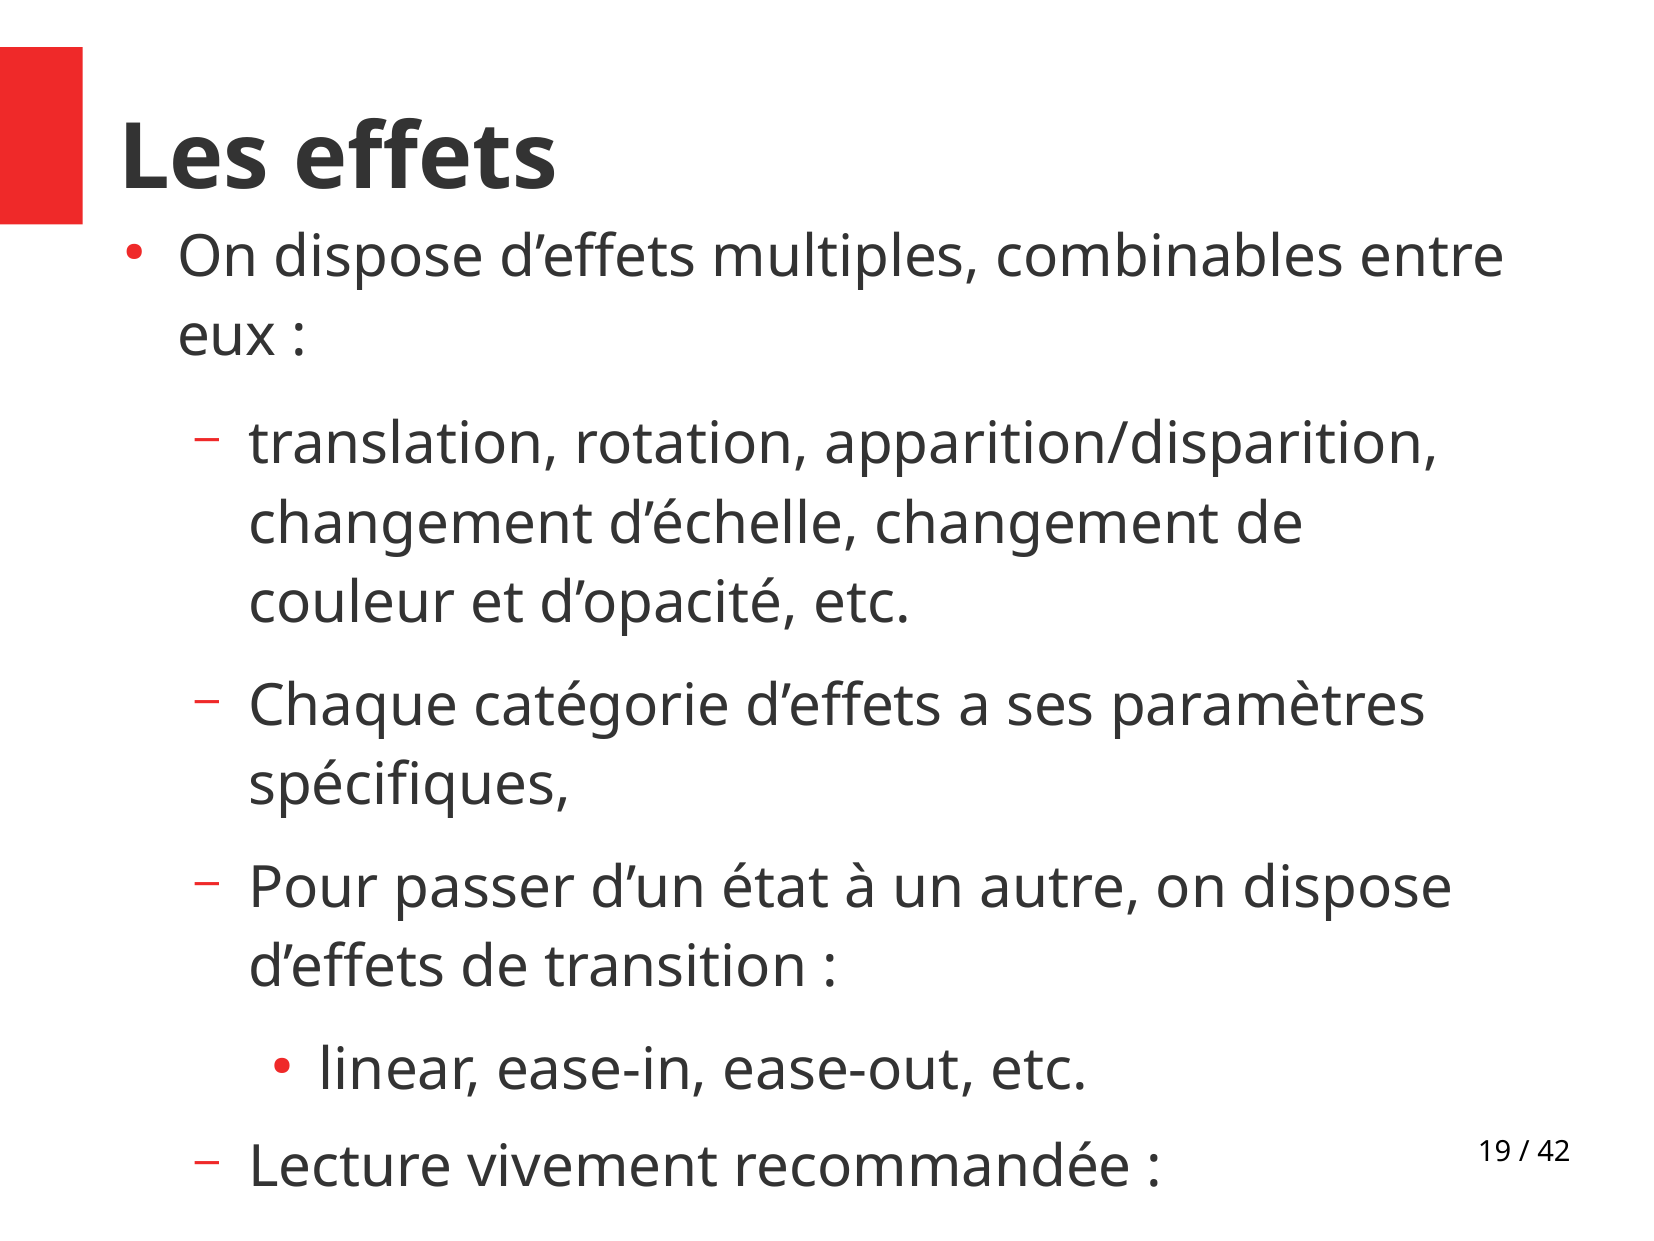

# Les effets
On dispose d’effets multiples, combinables entre eux :
translation, rotation, apparition/disparition, changement d’échelle, changement de couleur et d’opacité, etc.
Chaque catégorie d’effets a ses paramètres spécifiques,
Pour passer d’un état à un autre, on dispose d’effets de transition :
linear, ease-in, ease-out, etc.
Lecture vivement recommandée :
https://aframe.io/docs/0.8.0/core/animations.html
19